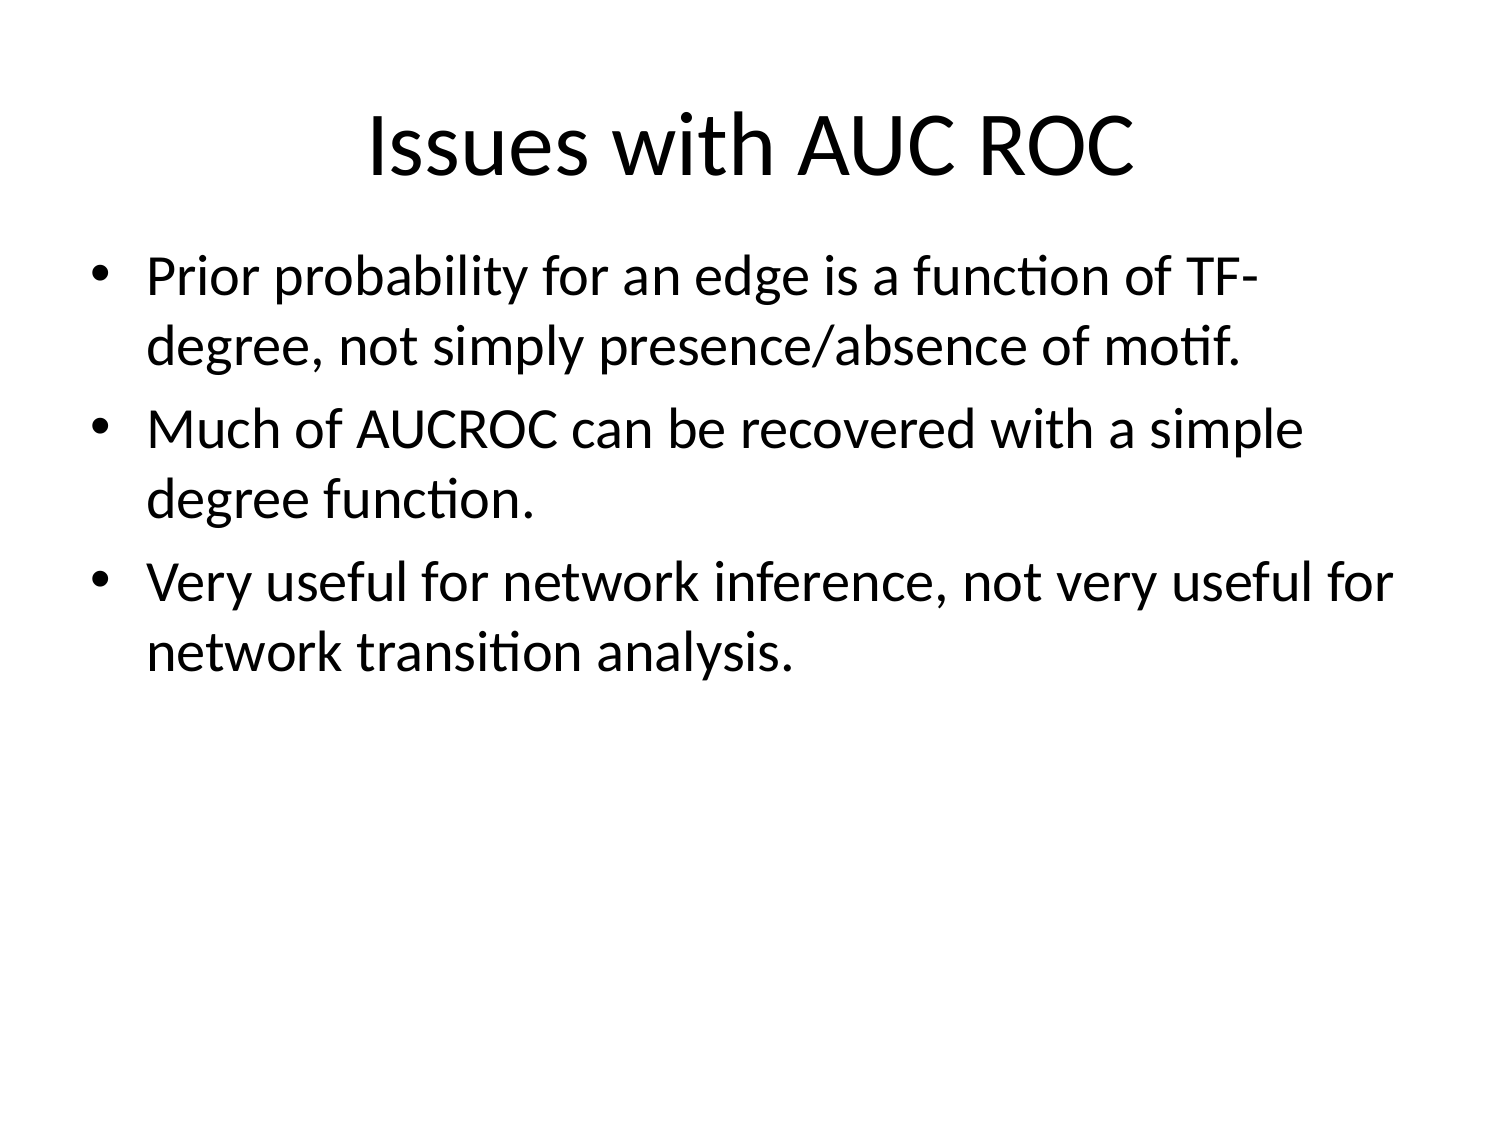

Issues with AUC ROC
# Prior probability for an edge is a function of TF-degree, not simply presence/absence of motif.
Much of AUCROC can be recovered with a simple degree function.
Very useful for network inference, not very useful for network transition analysis.